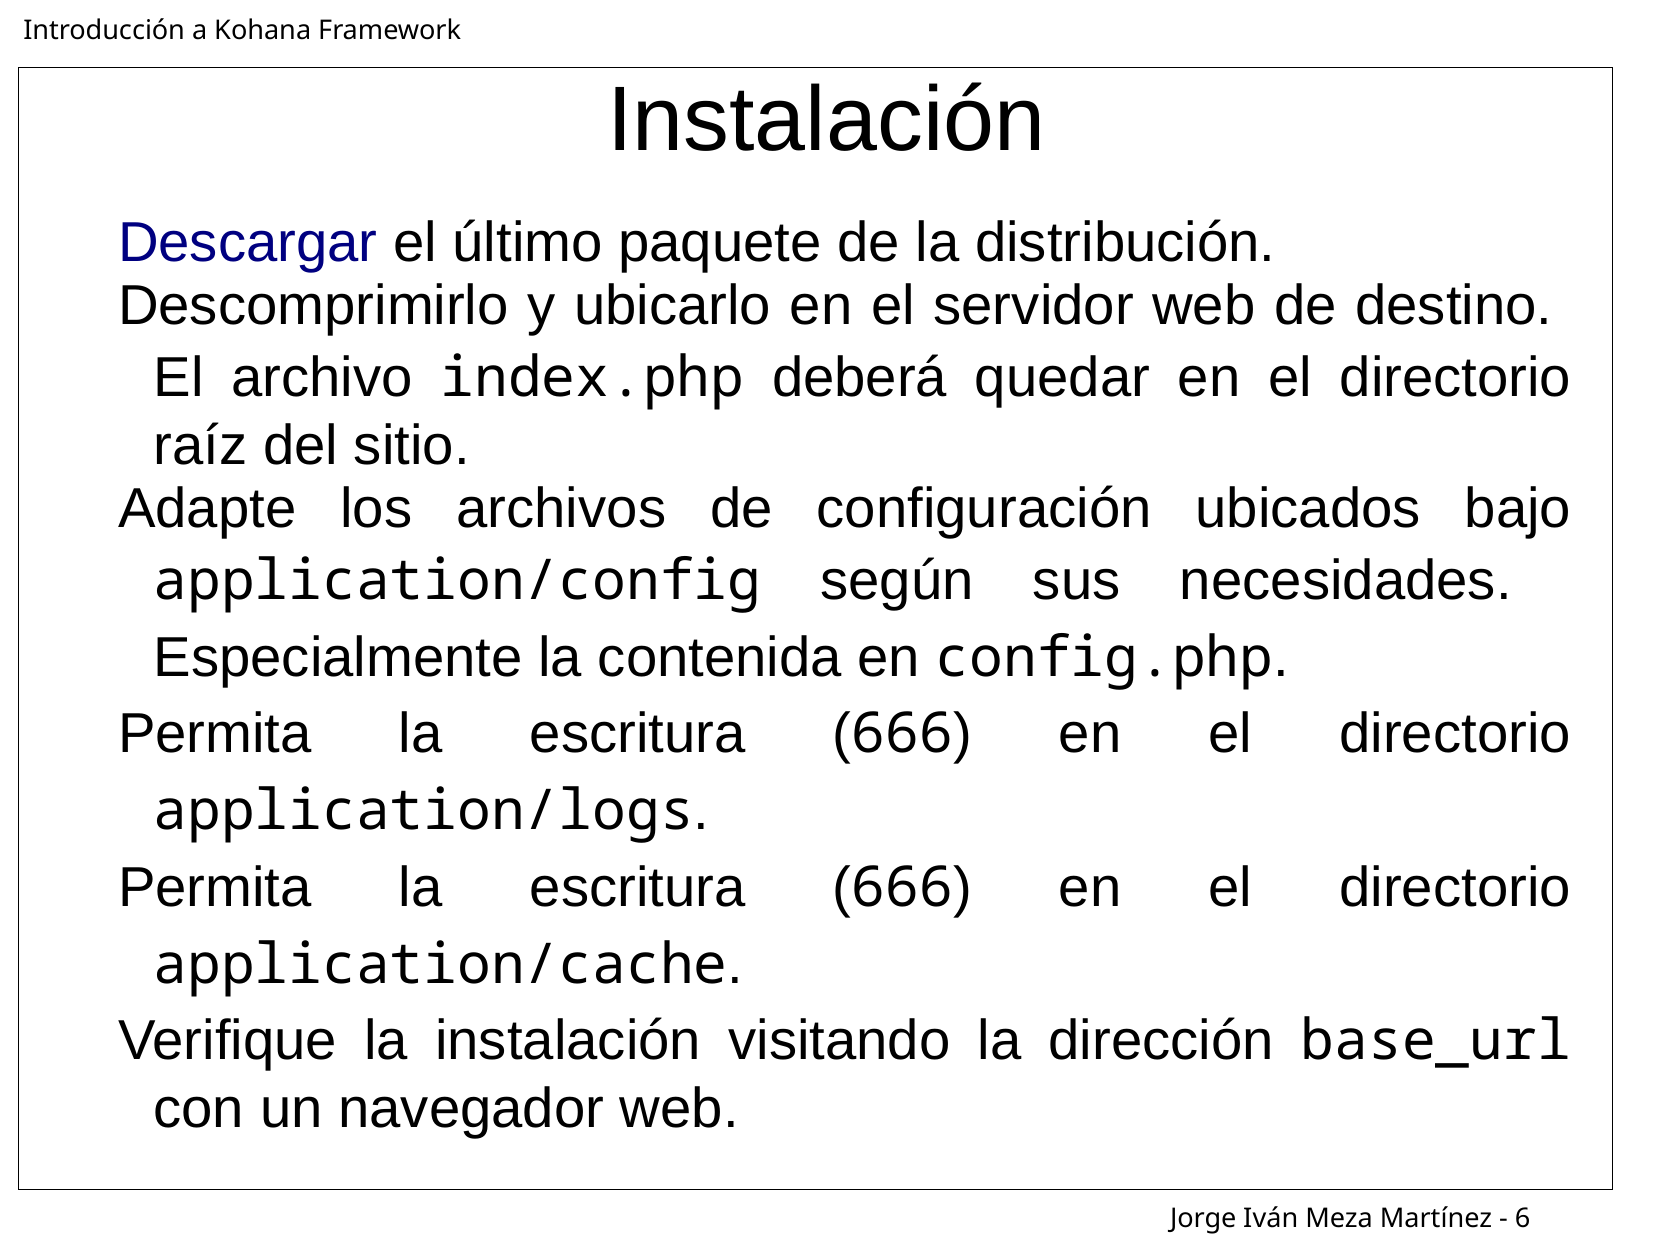

# Instalación
Descargar el último paquete de la distribución.
Descomprimirlo y ubicarlo en el servidor web de destino. El archivo index.php deberá quedar en el directorio raíz del sitio.
Adapte los archivos de configuración ubicados bajo application/config según sus necesidades. Especialmente la contenida en config.php.
Permita la escritura (666) en el directorio application/logs.
Permita la escritura (666) en el directorio application/cache.
Verifique la instalación visitando la dirección base_url con un navegador web.